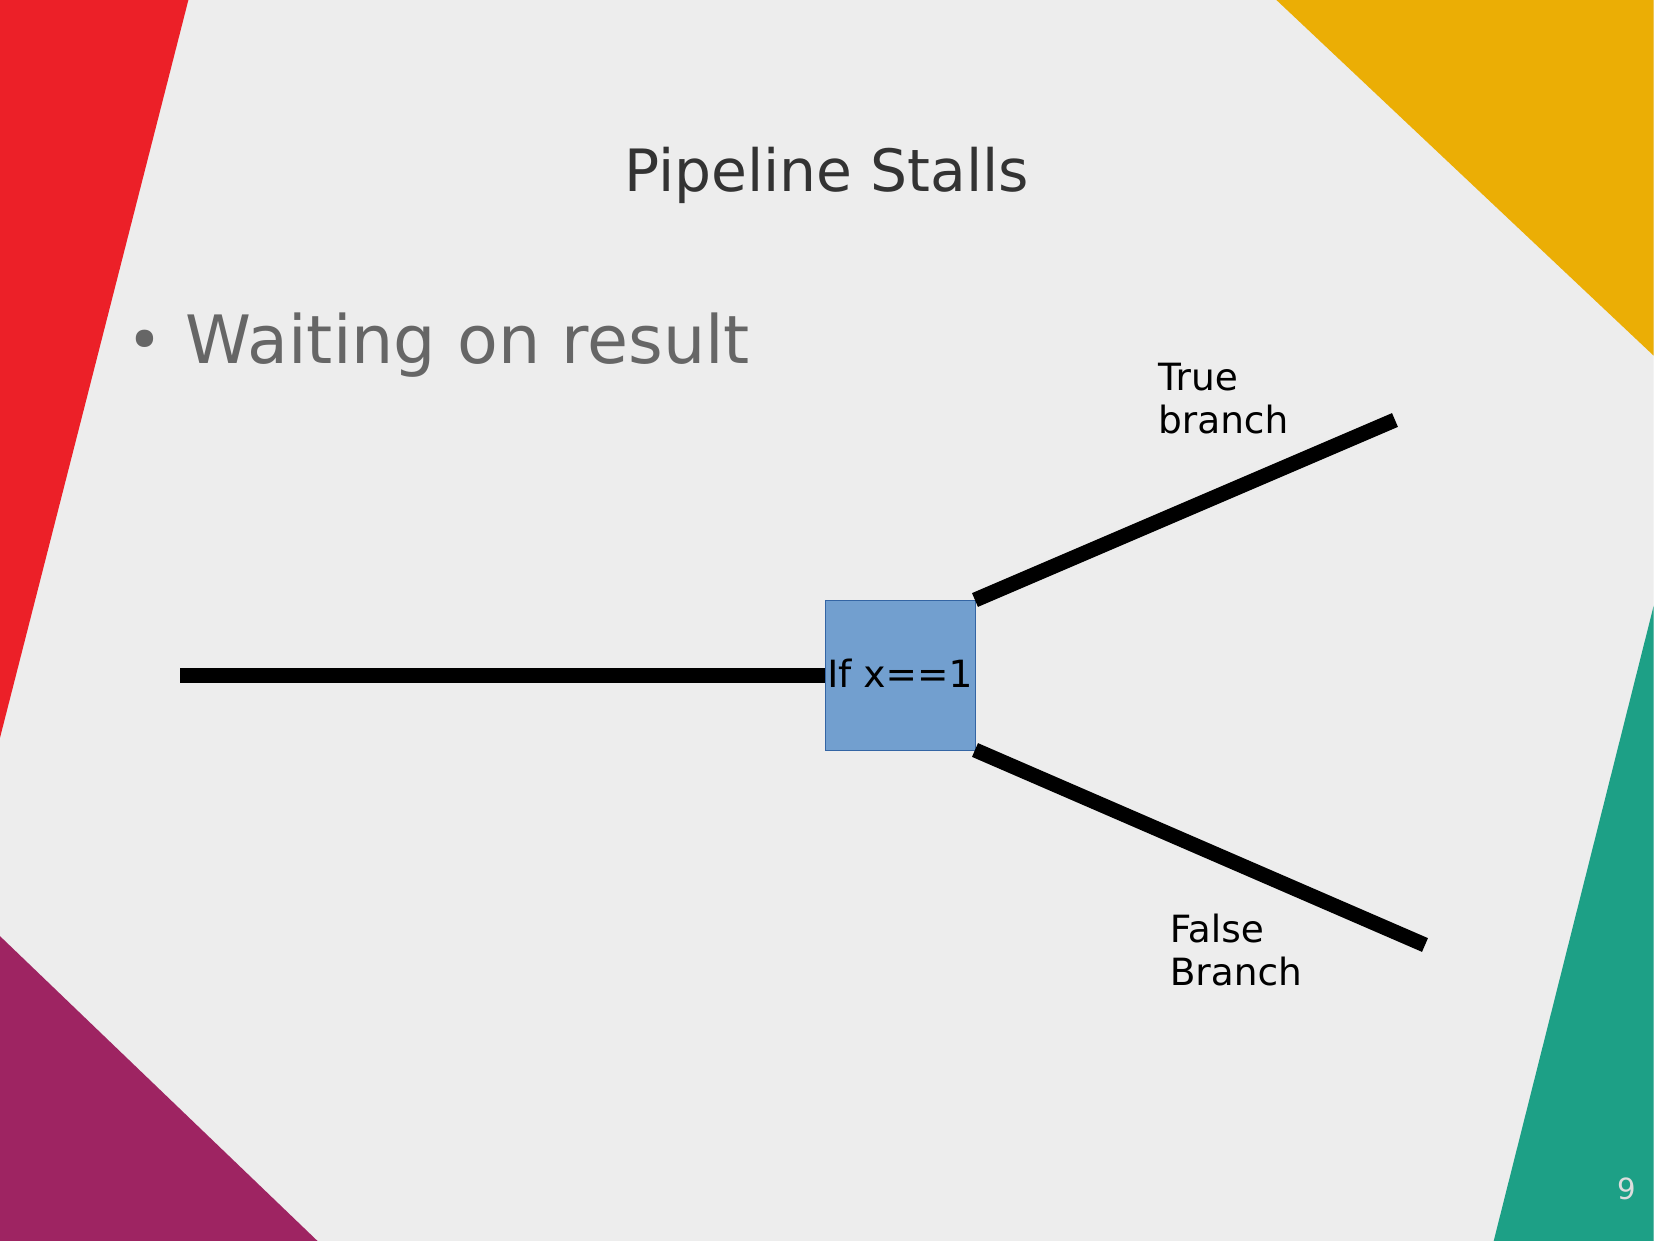

# Pipeline Stalls
Waiting on result
True branch
If x==1
False Branch
9